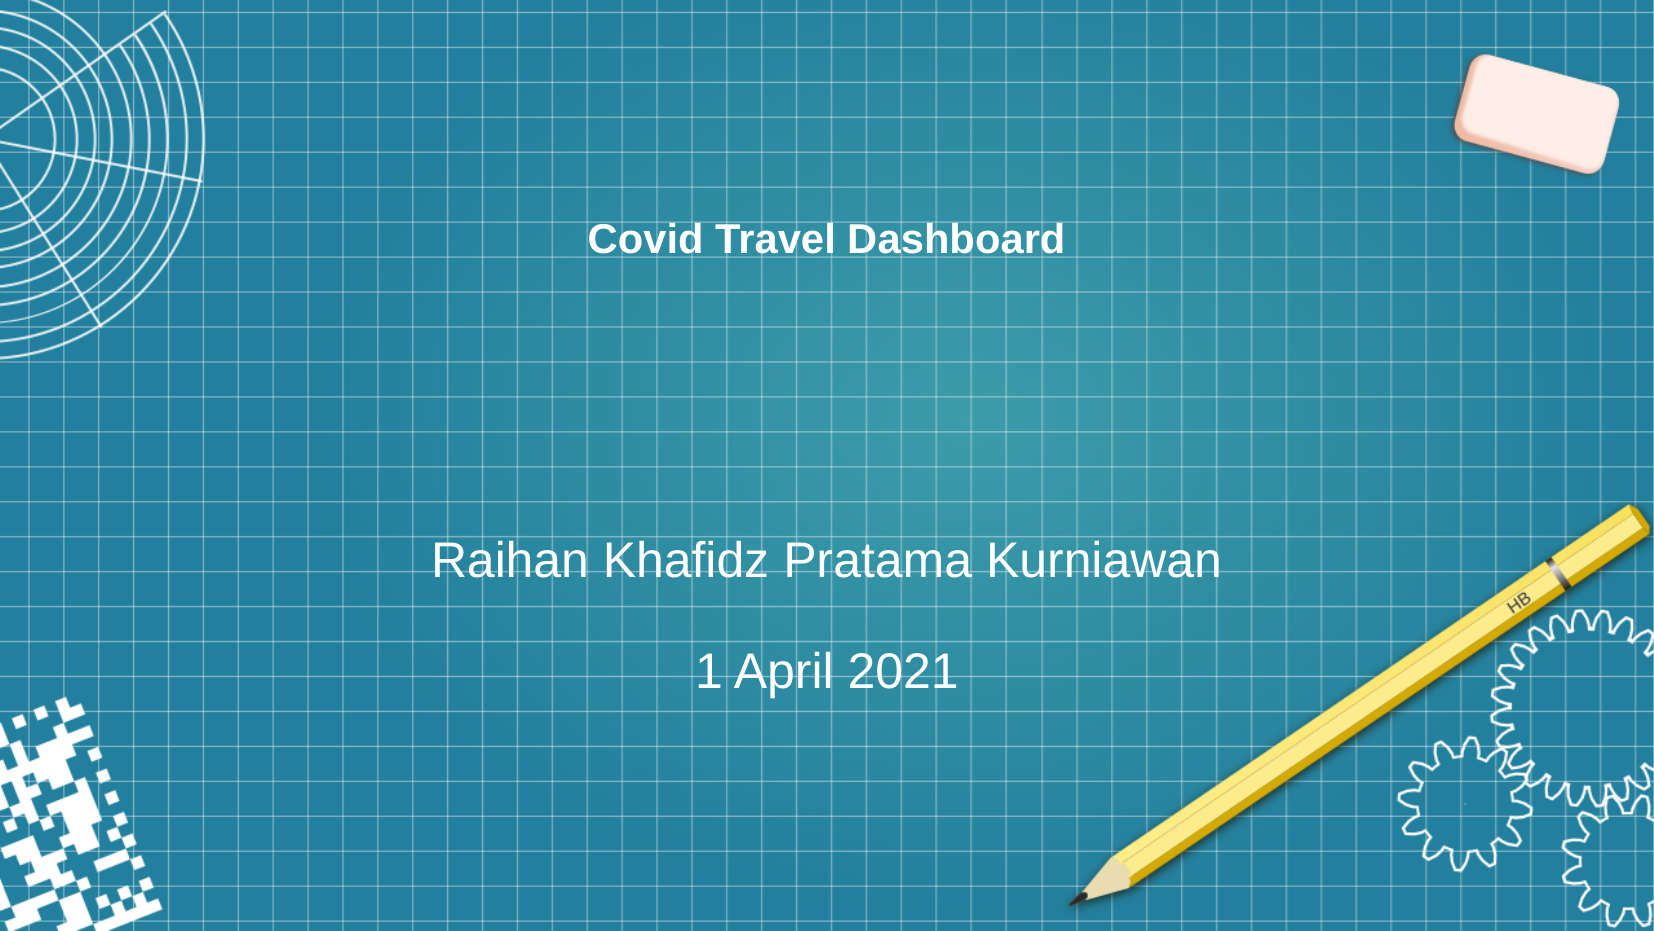

# Covid Travel Dashboard
Raihan Khafidz Pratama Kurniawan
1 April 2021